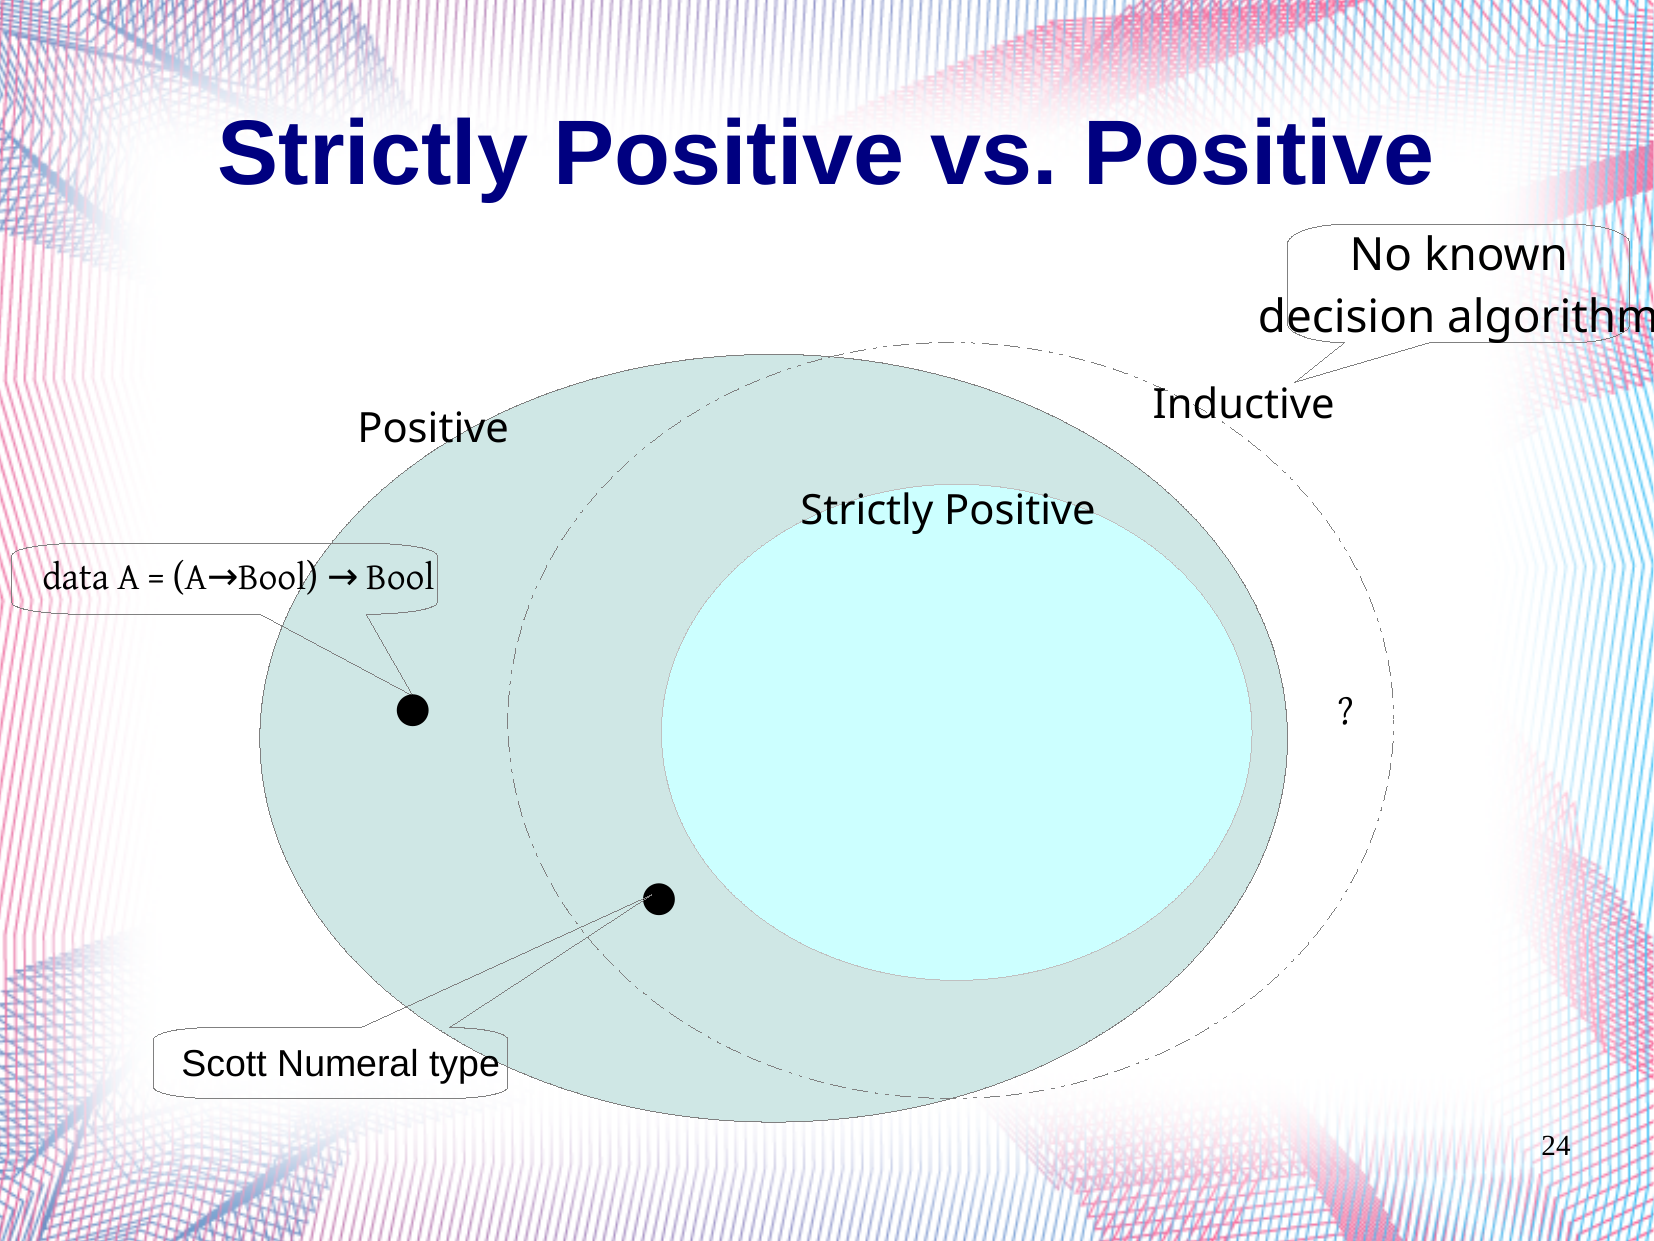

# Strictly Positive vs. Positive
No known
decision algorithm
Inductive
Positive
Strictly Positive
data A = (A→Bool) → Bool
●
?
●
Scott Numeral type
24